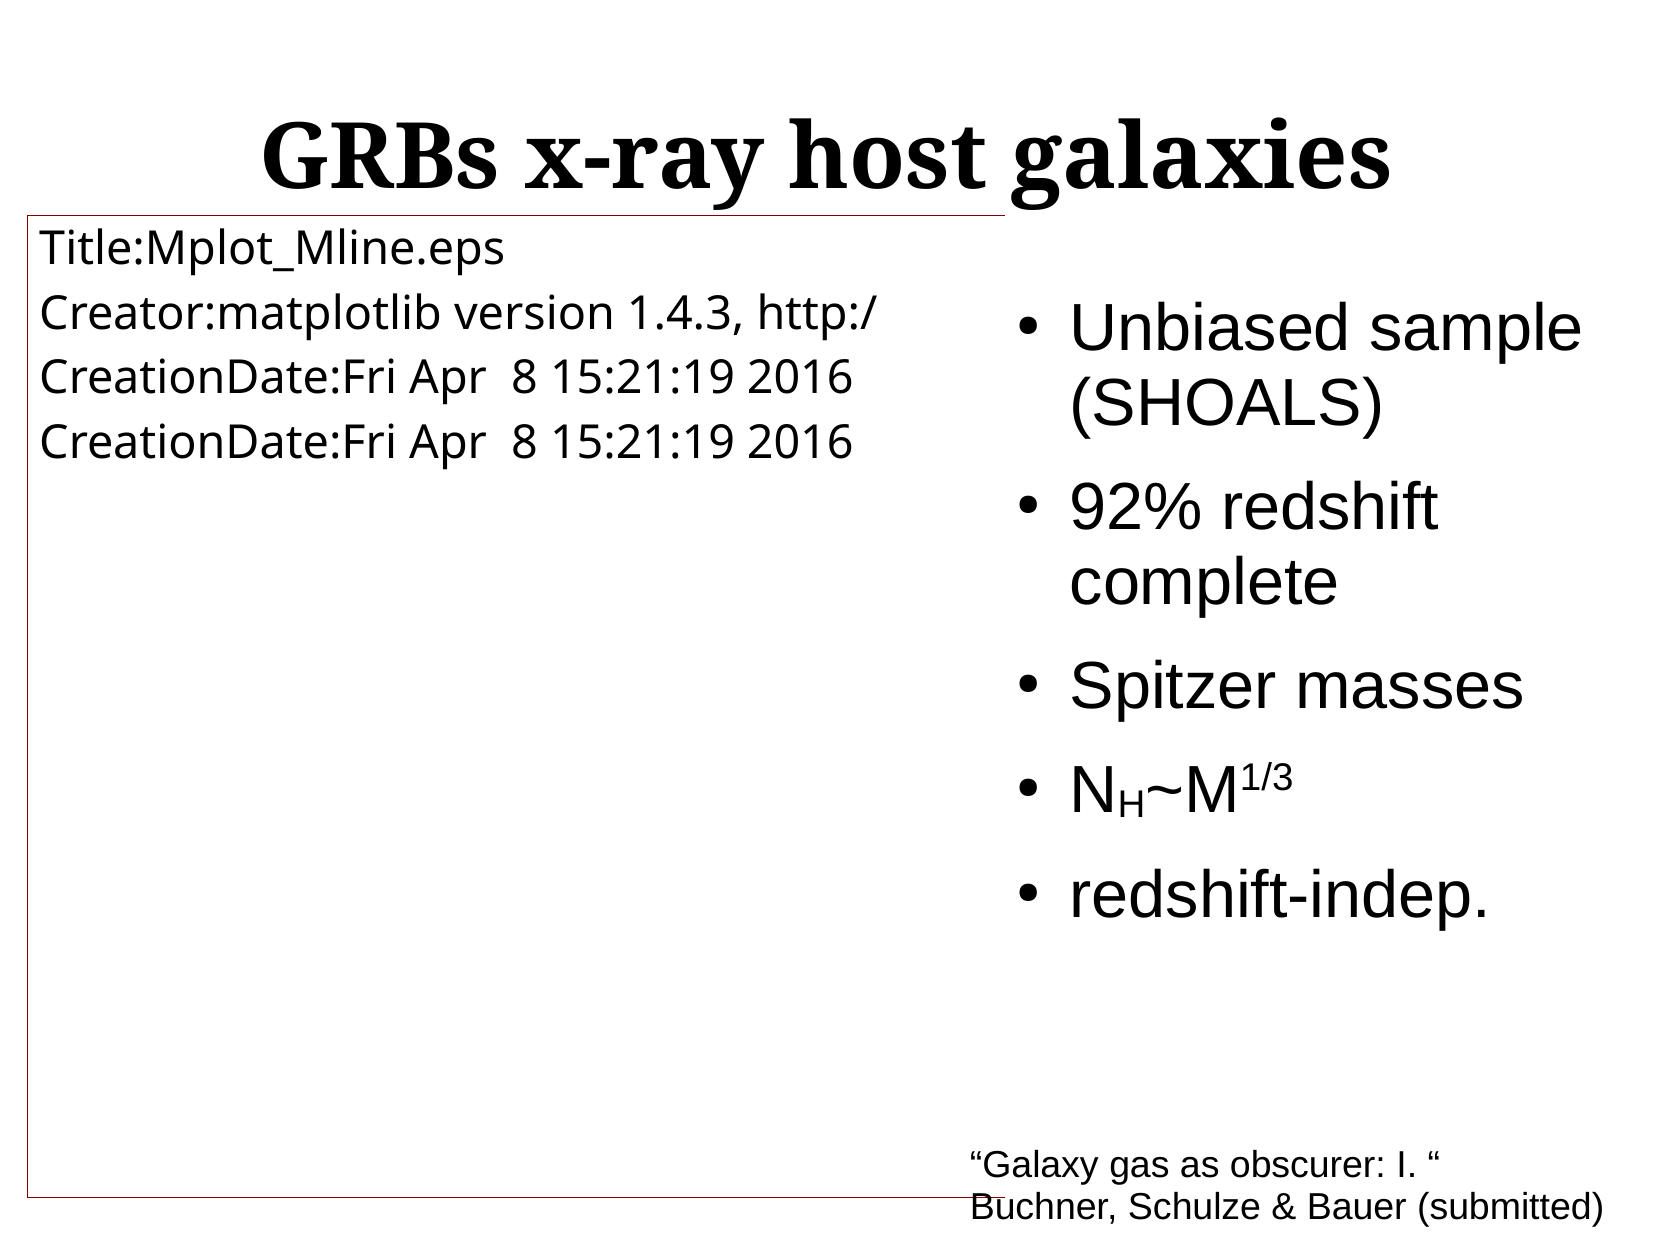

# GRBs x-ray host galaxies
Unbiased sample (SHOALS)
92% redshift complete
Spitzer masses
NH~M1/3
redshift-indep.
“Galaxy gas as obscurer: I. “
Buchner, Schulze & Bauer (submitted)